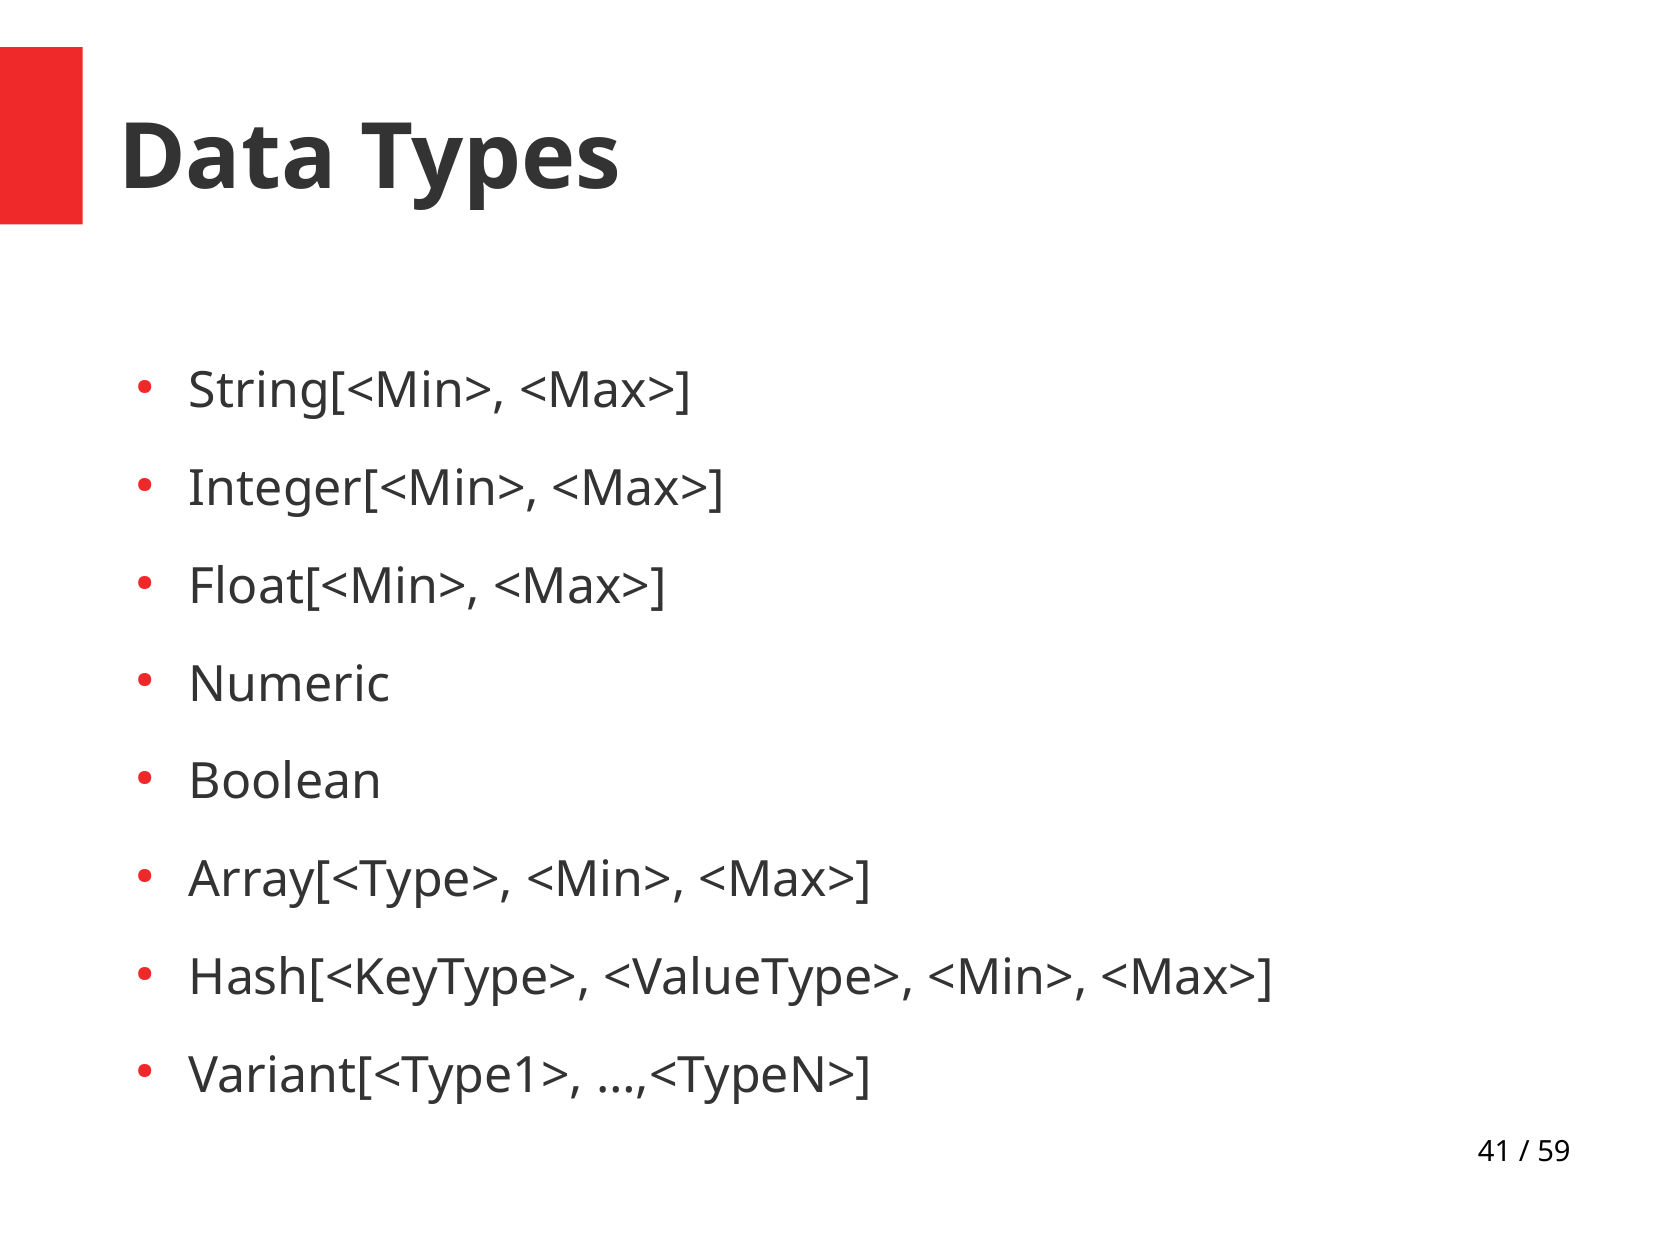

# Data Types
String[<Min>, <Max>]
Integer[<Min>, <Max>]
Float[<Min>, <Max>]
Numeric
Boolean
Array[<Type>, <Min>, <Max>]
Hash[<KeyType>, <ValueType>, <Min>, <Max>]
Variant[<Type1>, …,<TypeN>]
41